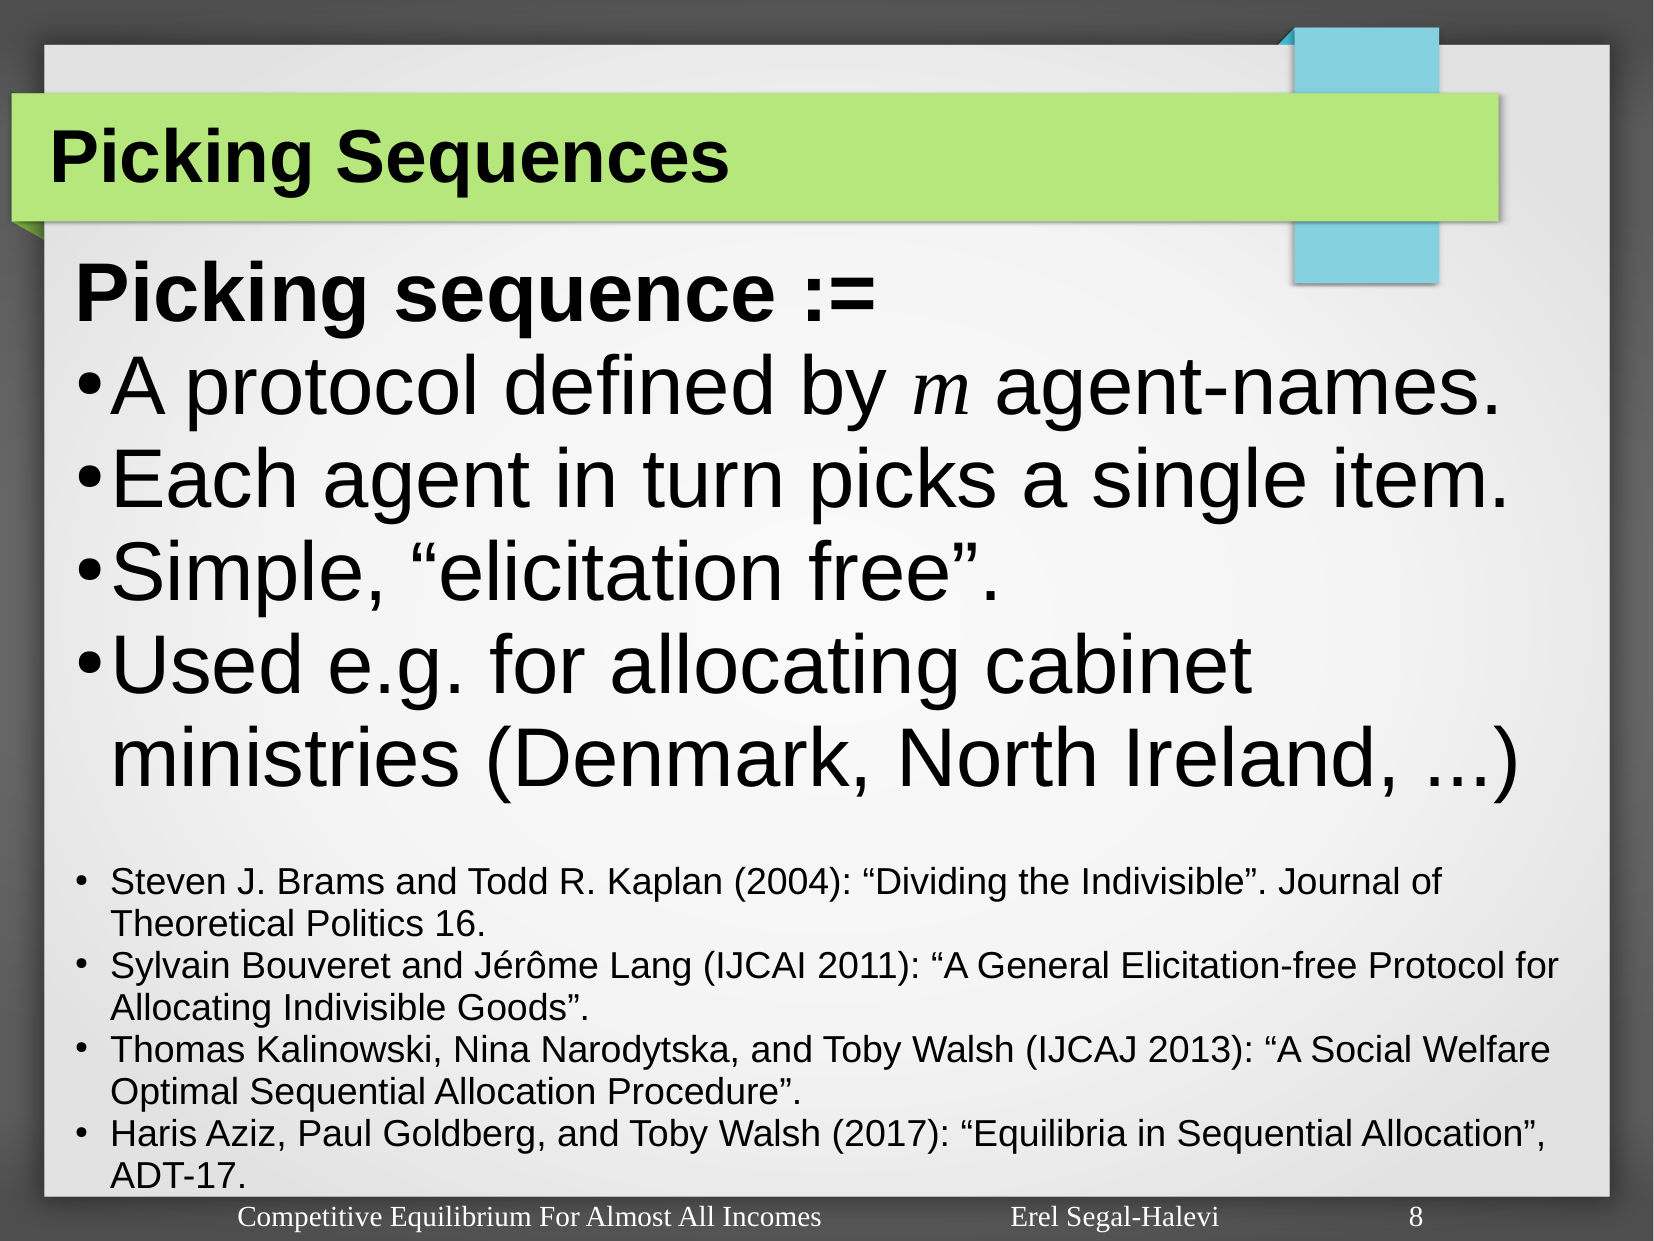

# Picking Sequences
Picking sequence :=
A protocol defined by m agent-names.
Each agent in turn picks a single item.
Simple, “elicitation free”.
Used e.g. for allocating cabinet ministries (Denmark, North Ireland, ...)
Steven J. Brams and Todd R. Kaplan (2004): “Dividing the Indivisible”. Journal of Theoretical Politics 16.
Sylvain Bouveret and Jérôme Lang (IJCAI 2011): “A General Elicitation-free Protocol for Allocating Indivisible Goods”.
Thomas Kalinowski, Nina Narodytska, and Toby Walsh (IJCAJ 2013): “A Social Welfare Optimal Sequential Allocation Procedure”.
Haris Aziz, Paul Goldberg, and Toby Walsh (2017): “Equilibria in Sequential Allocation”, ADT-17.